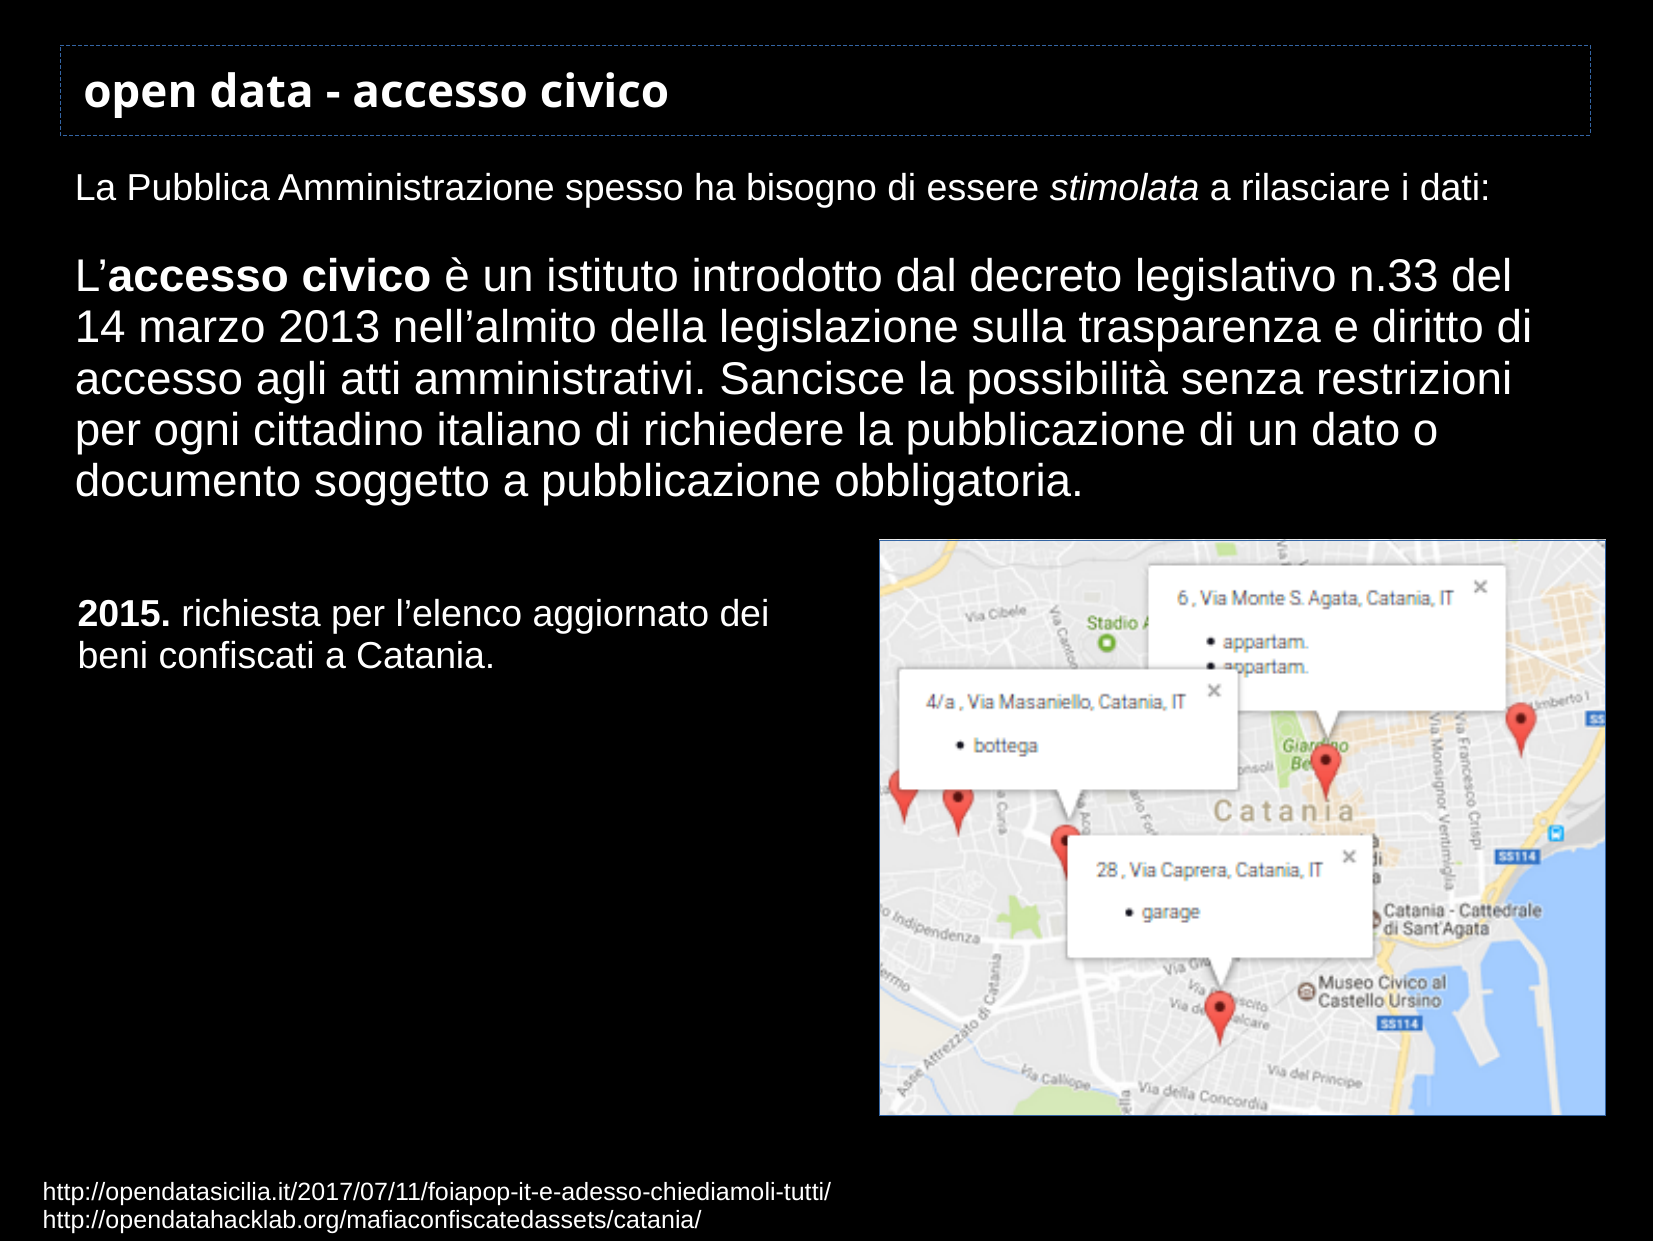

# open data - accesso civico
La Pubblica Amministrazione spesso ha bisogno di essere stimolata a rilasciare i dati:
L’accesso civico è un istituto introdotto dal decreto legislativo n.33 del 14 marzo 2013 nell’almito della legislazione sulla trasparenza e diritto di accesso agli atti amministrativi. Sancisce la possibilità senza restrizioni per ogni cittadino italiano di richiedere la pubblicazione di un dato o documento soggetto a pubblicazione obbligatoria.
2015. richiesta per l’elenco aggiornato dei
beni confiscati a Catania.
http://opendatasicilia.it/2017/07/11/foiapop-it-e-adesso-chiediamoli-tutti/
http://opendatahacklab.org/mafiaconfiscatedassets/catania/